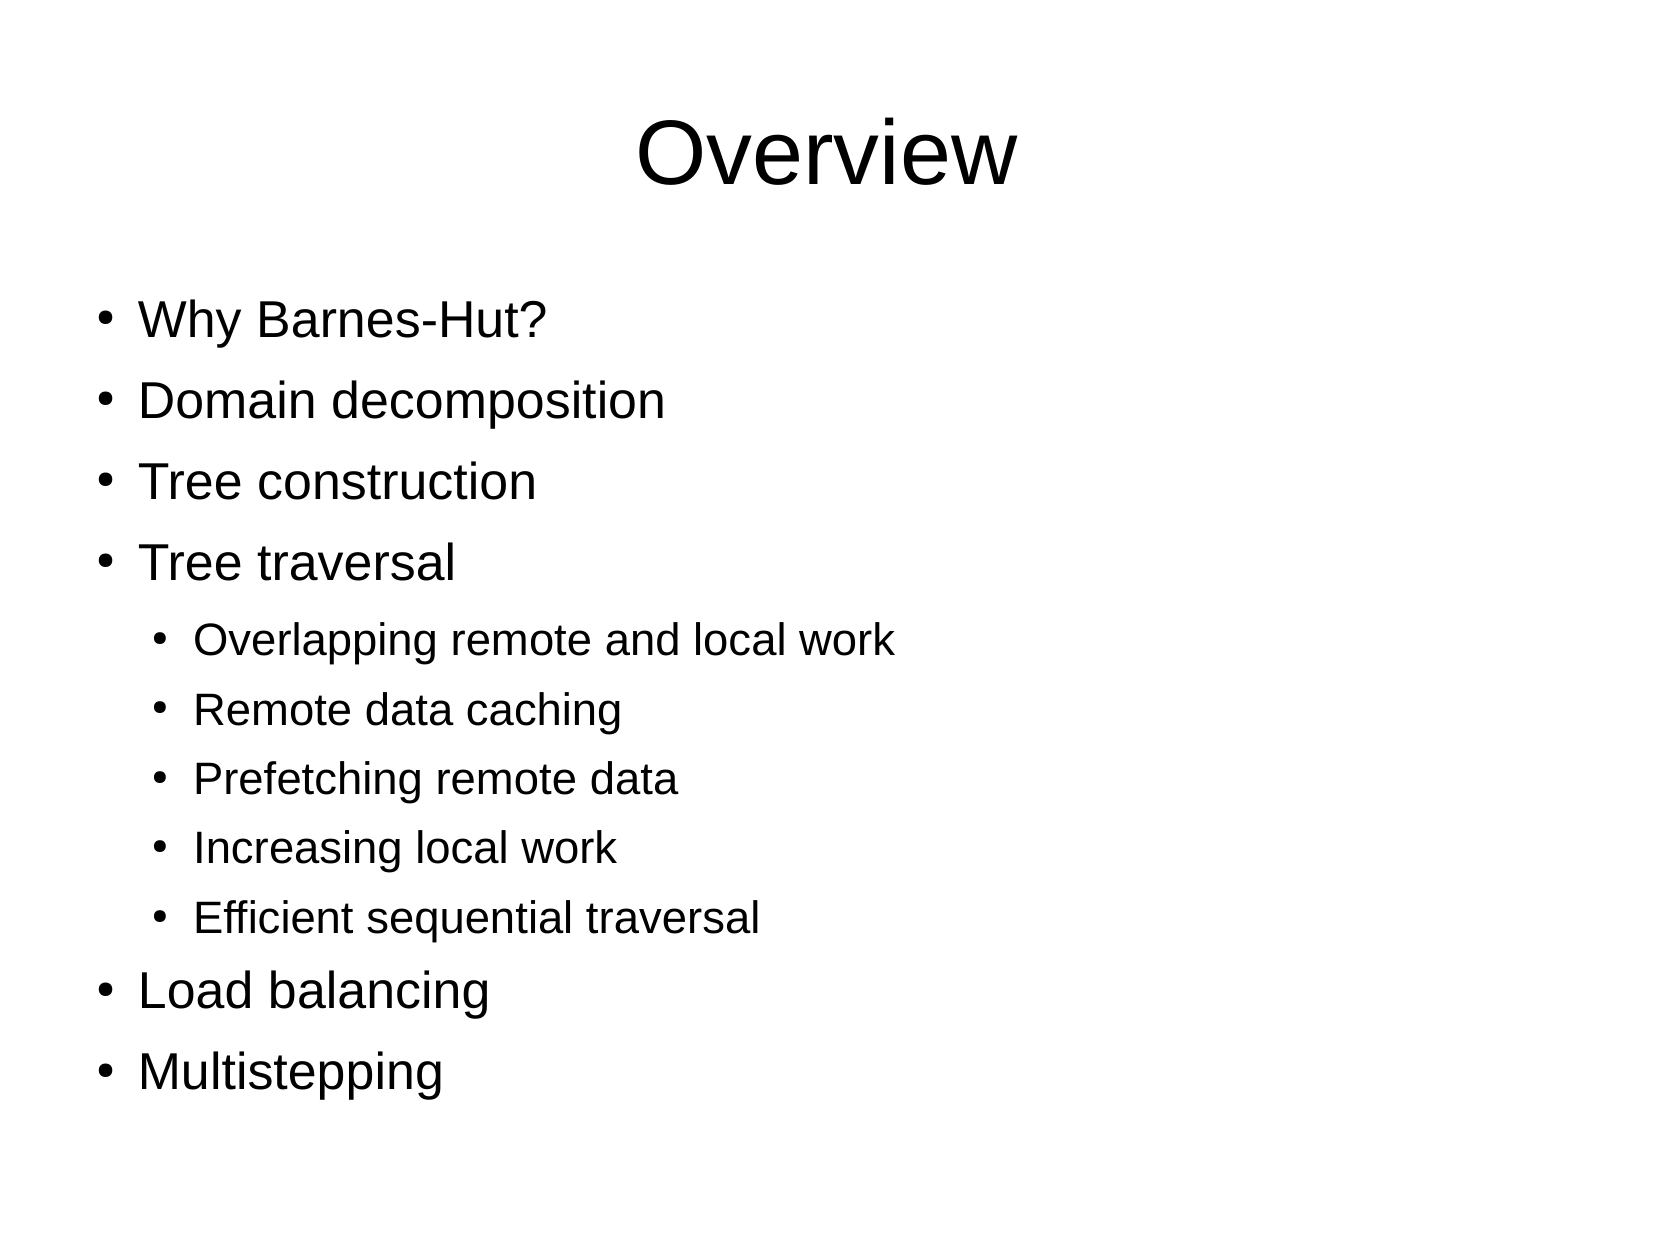

# Overview
Why Barnes-Hut?
Domain decomposition
Tree construction
Tree traversal
Overlapping remote and local work
Remote data caching
Prefetching remote data
Increasing local work
Efficient sequential traversal
Load balancing
Multistepping